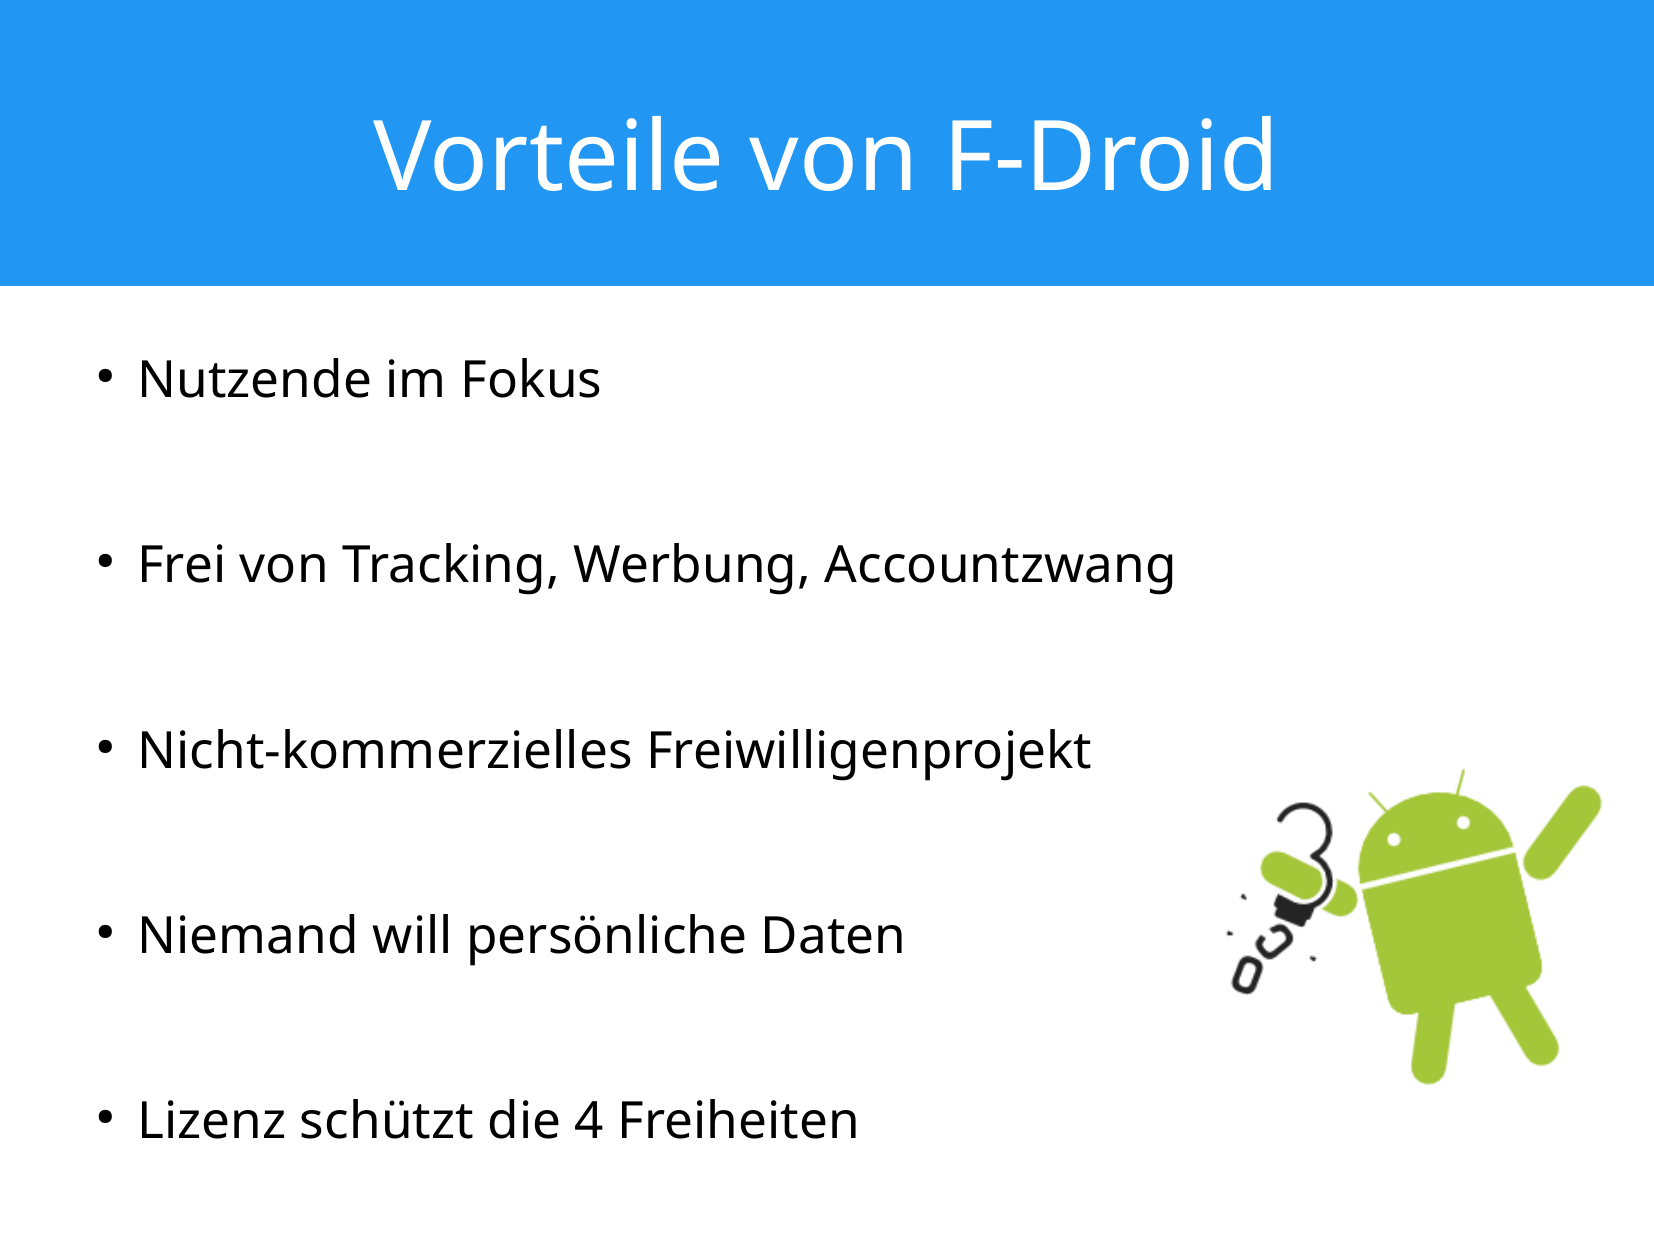

# Vorteile von F-Droid
Nutzende im Fokus
Frei von Tracking, Werbung, Accountzwang
Nicht-kommerzielles Freiwilligenprojekt
Niemand will persönliche Daten
Lizenz schützt die 4 Freiheiten
7